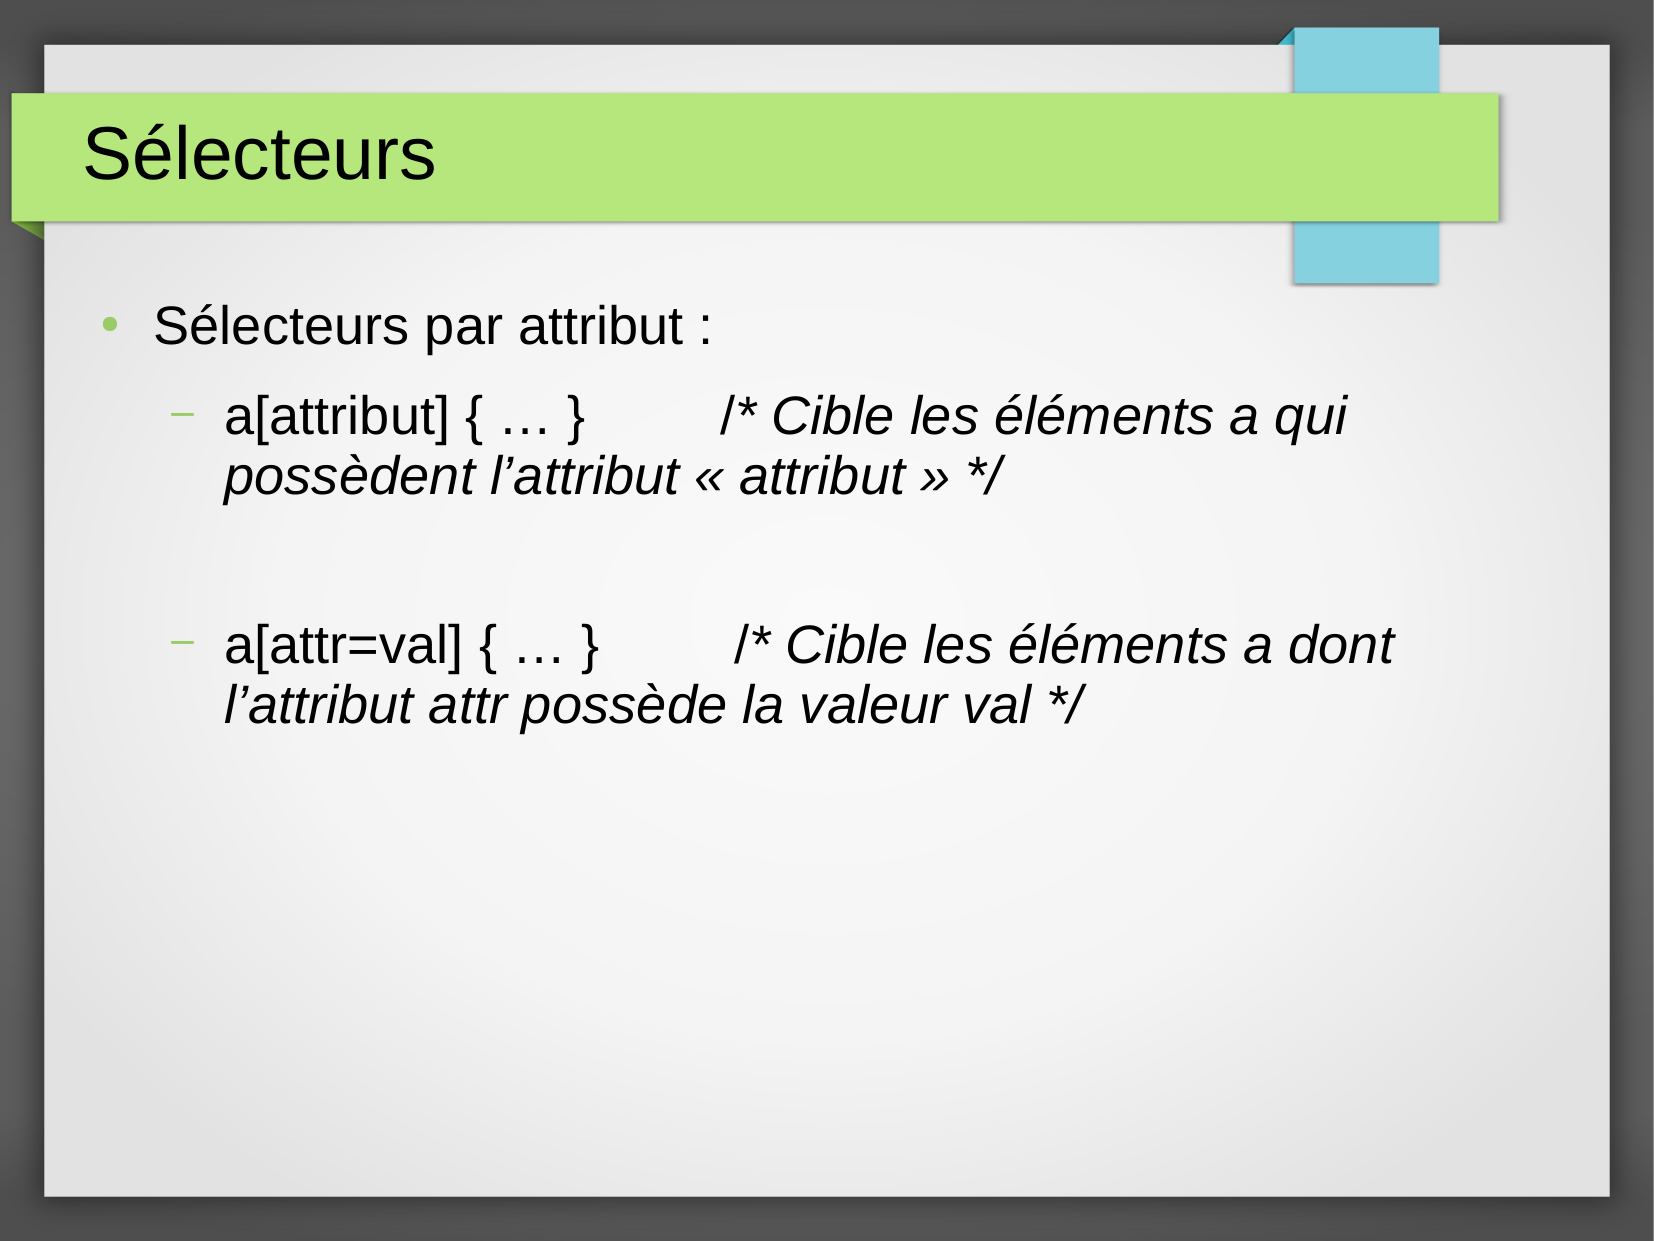

# Sélecteurs
Sélecteurs par attribut :
a[attribut] { … } /* Cible les éléments a qui possèdent l’attribut « attribut » */
a[attr=val] { … } /* Cible les éléments a dont l’attribut attr possède la valeur val */